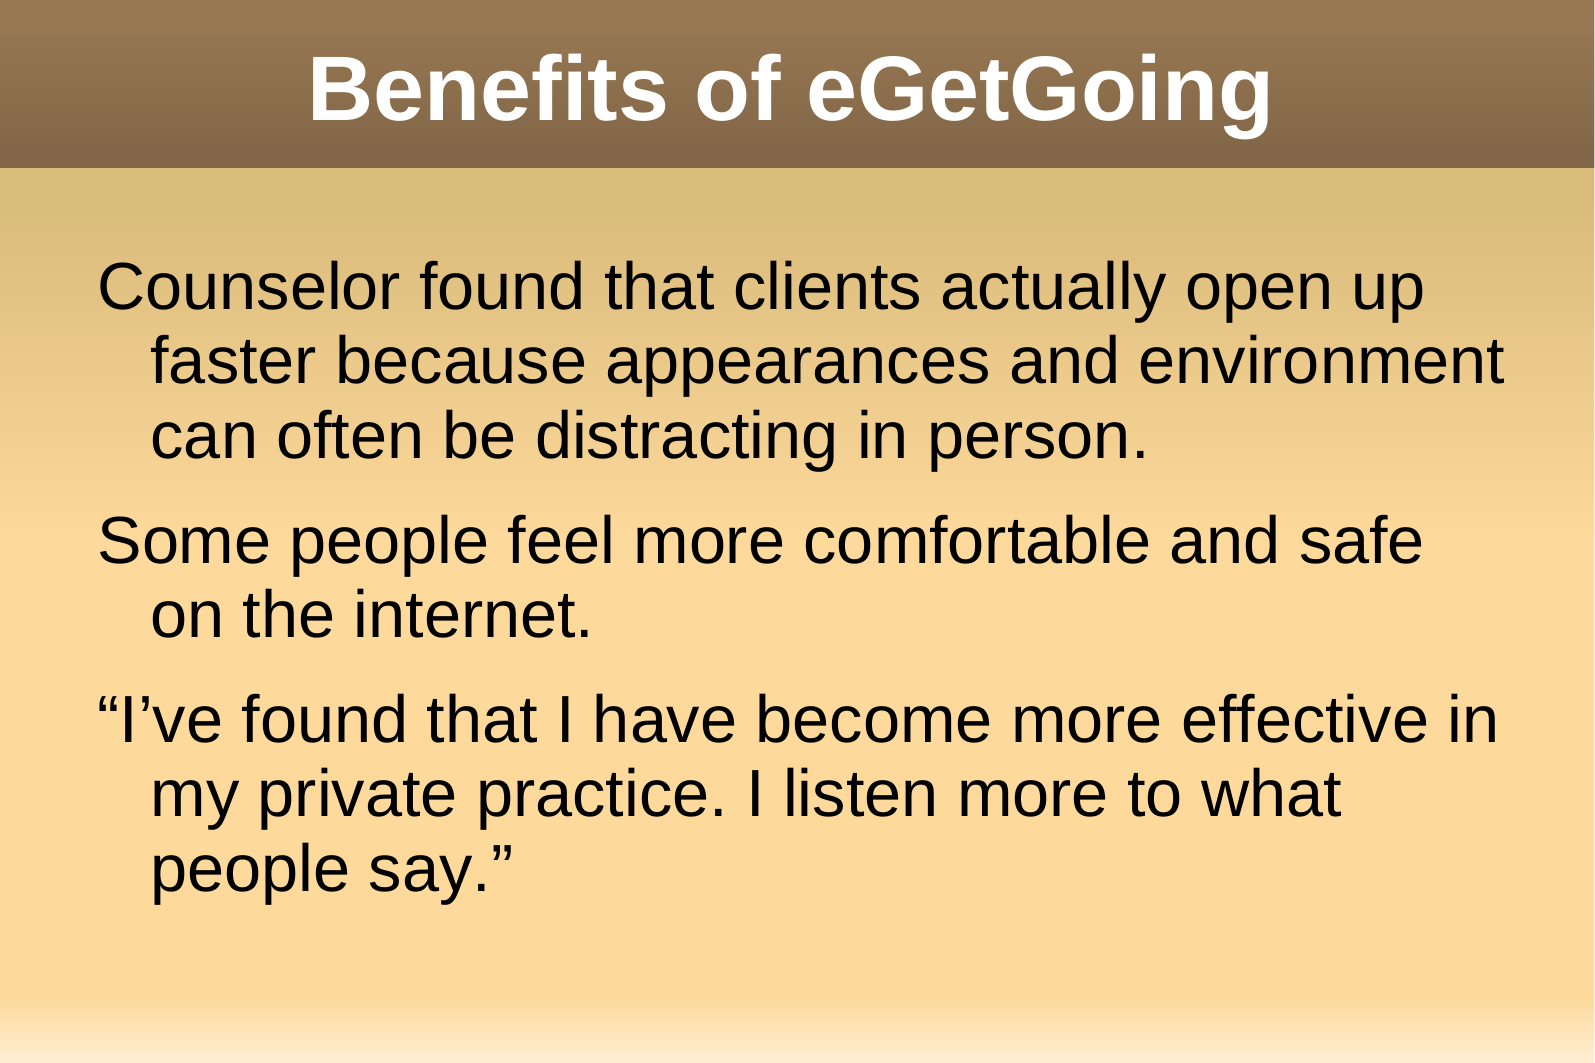

# Benefits of eGetGoing
Counselor found that clients actually open up faster because appearances and environment can often be distracting in person.
Some people feel more comfortable and safe on the internet.
“I’ve found that I have become more effective in my private practice. I listen more to what people say.”